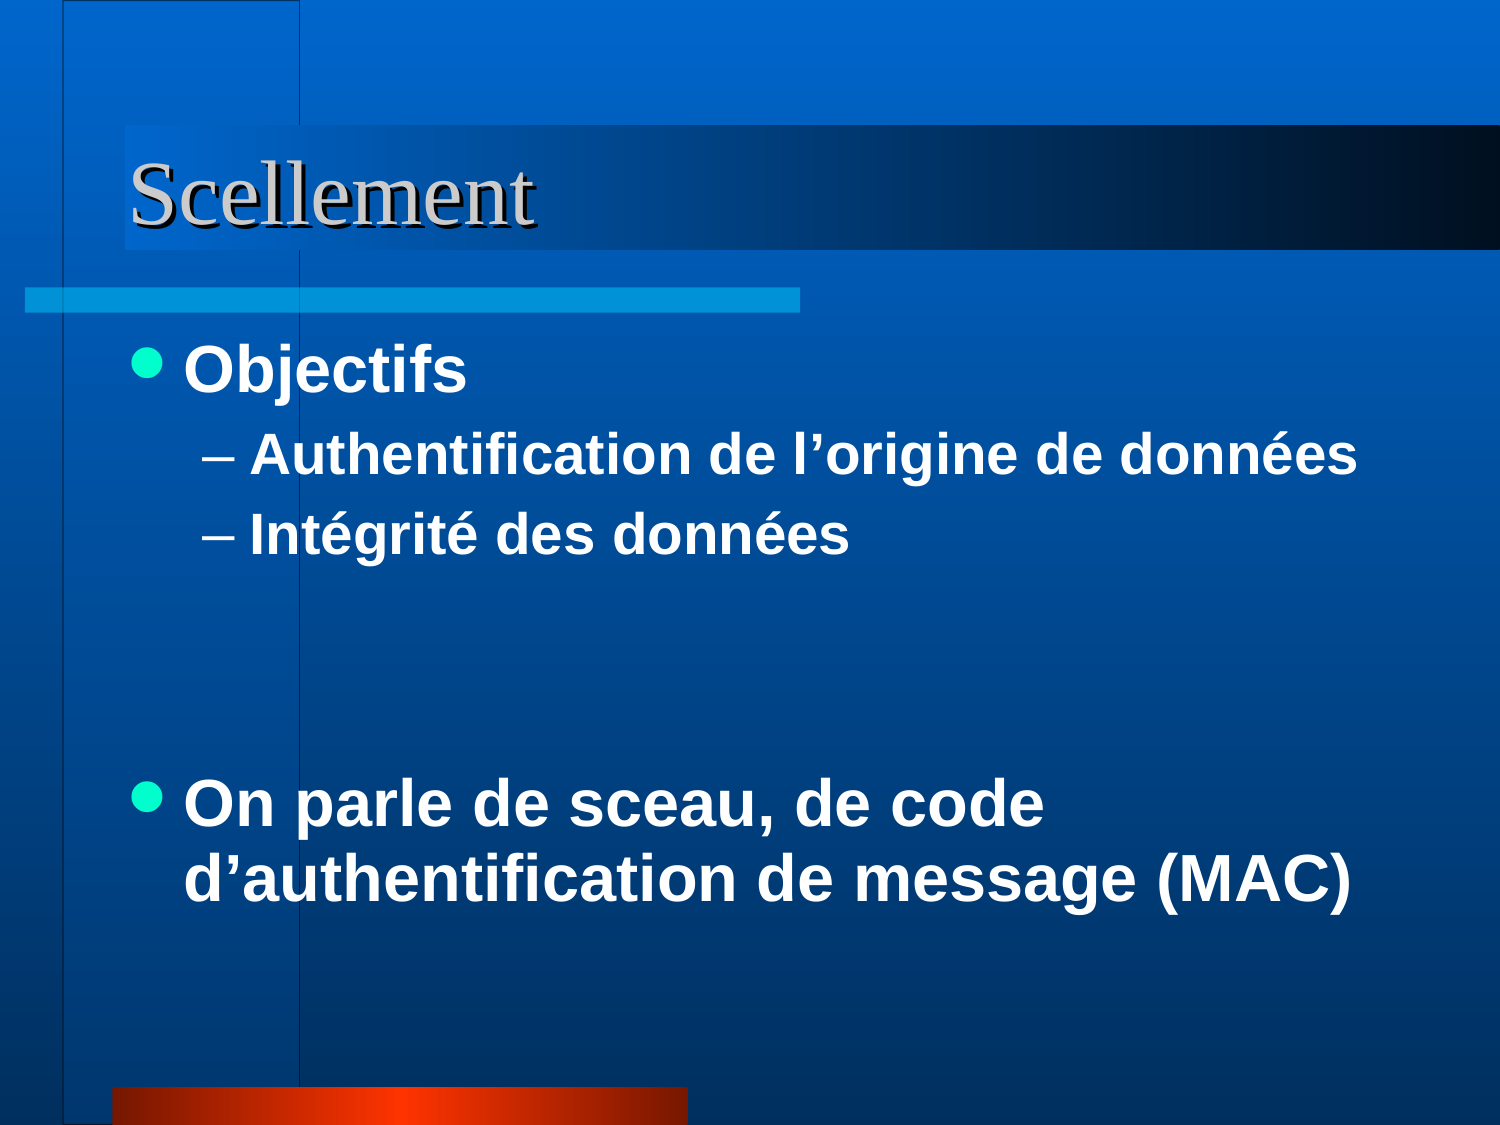

# Scellement
Objectifs
Authentification de l’origine de données
Intégrité des données
On parle de sceau, de code d’authentification de message (MAC)